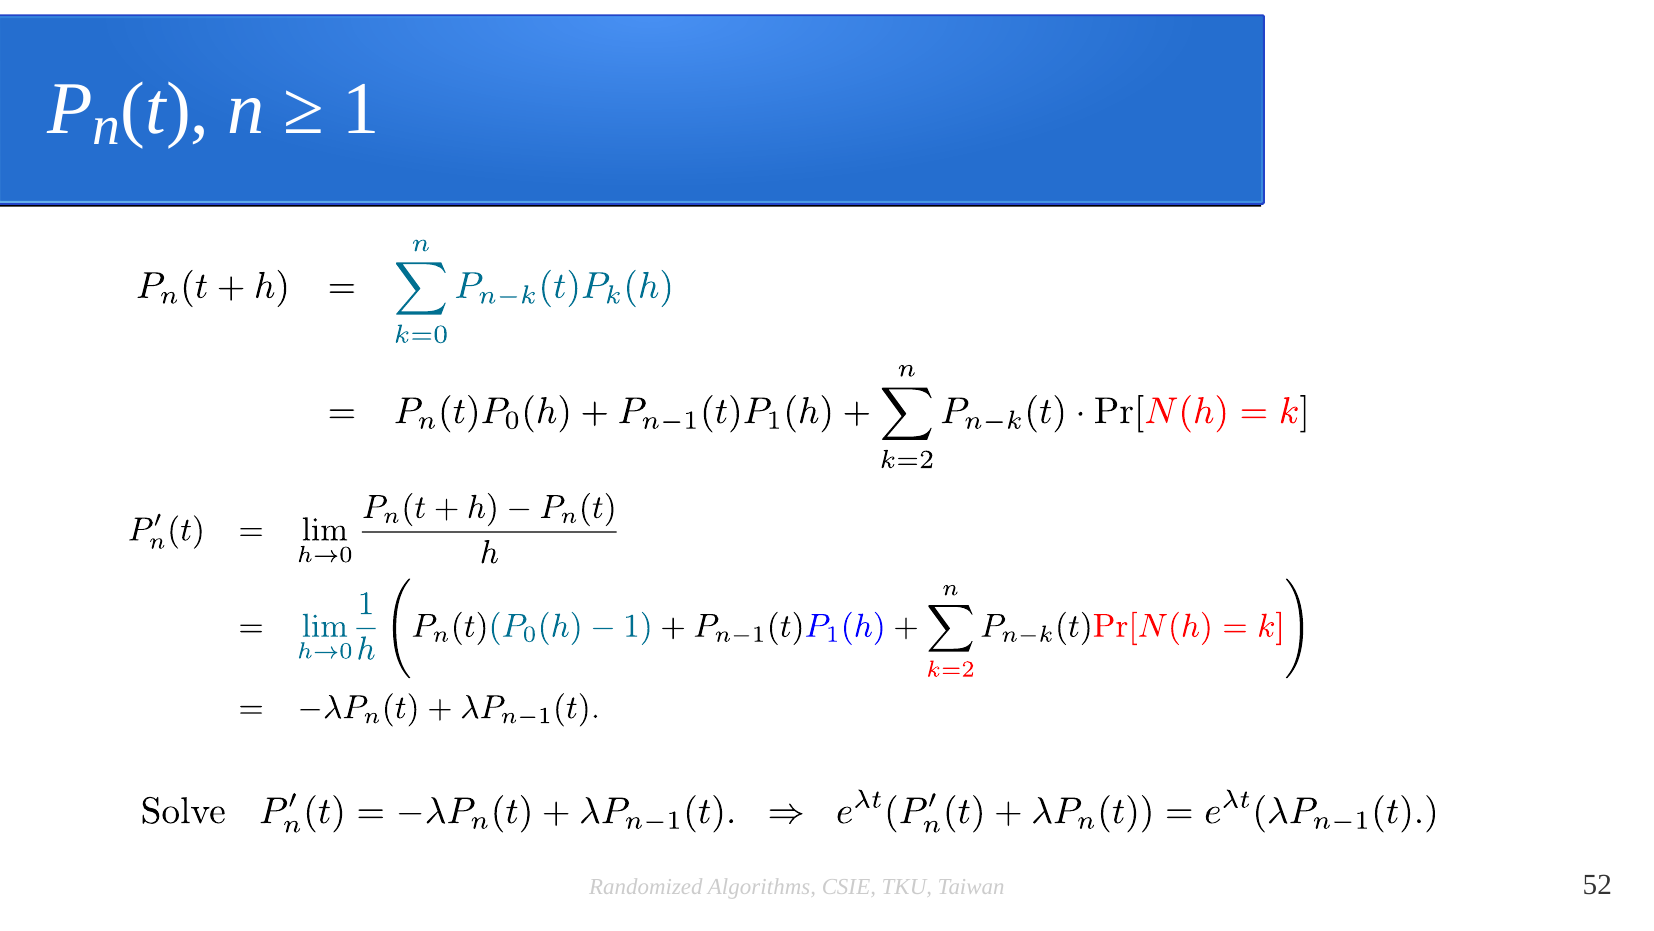

# Pn(t), n ≥ 1
52
Randomized Algorithms, CSIE, TKU, Taiwan